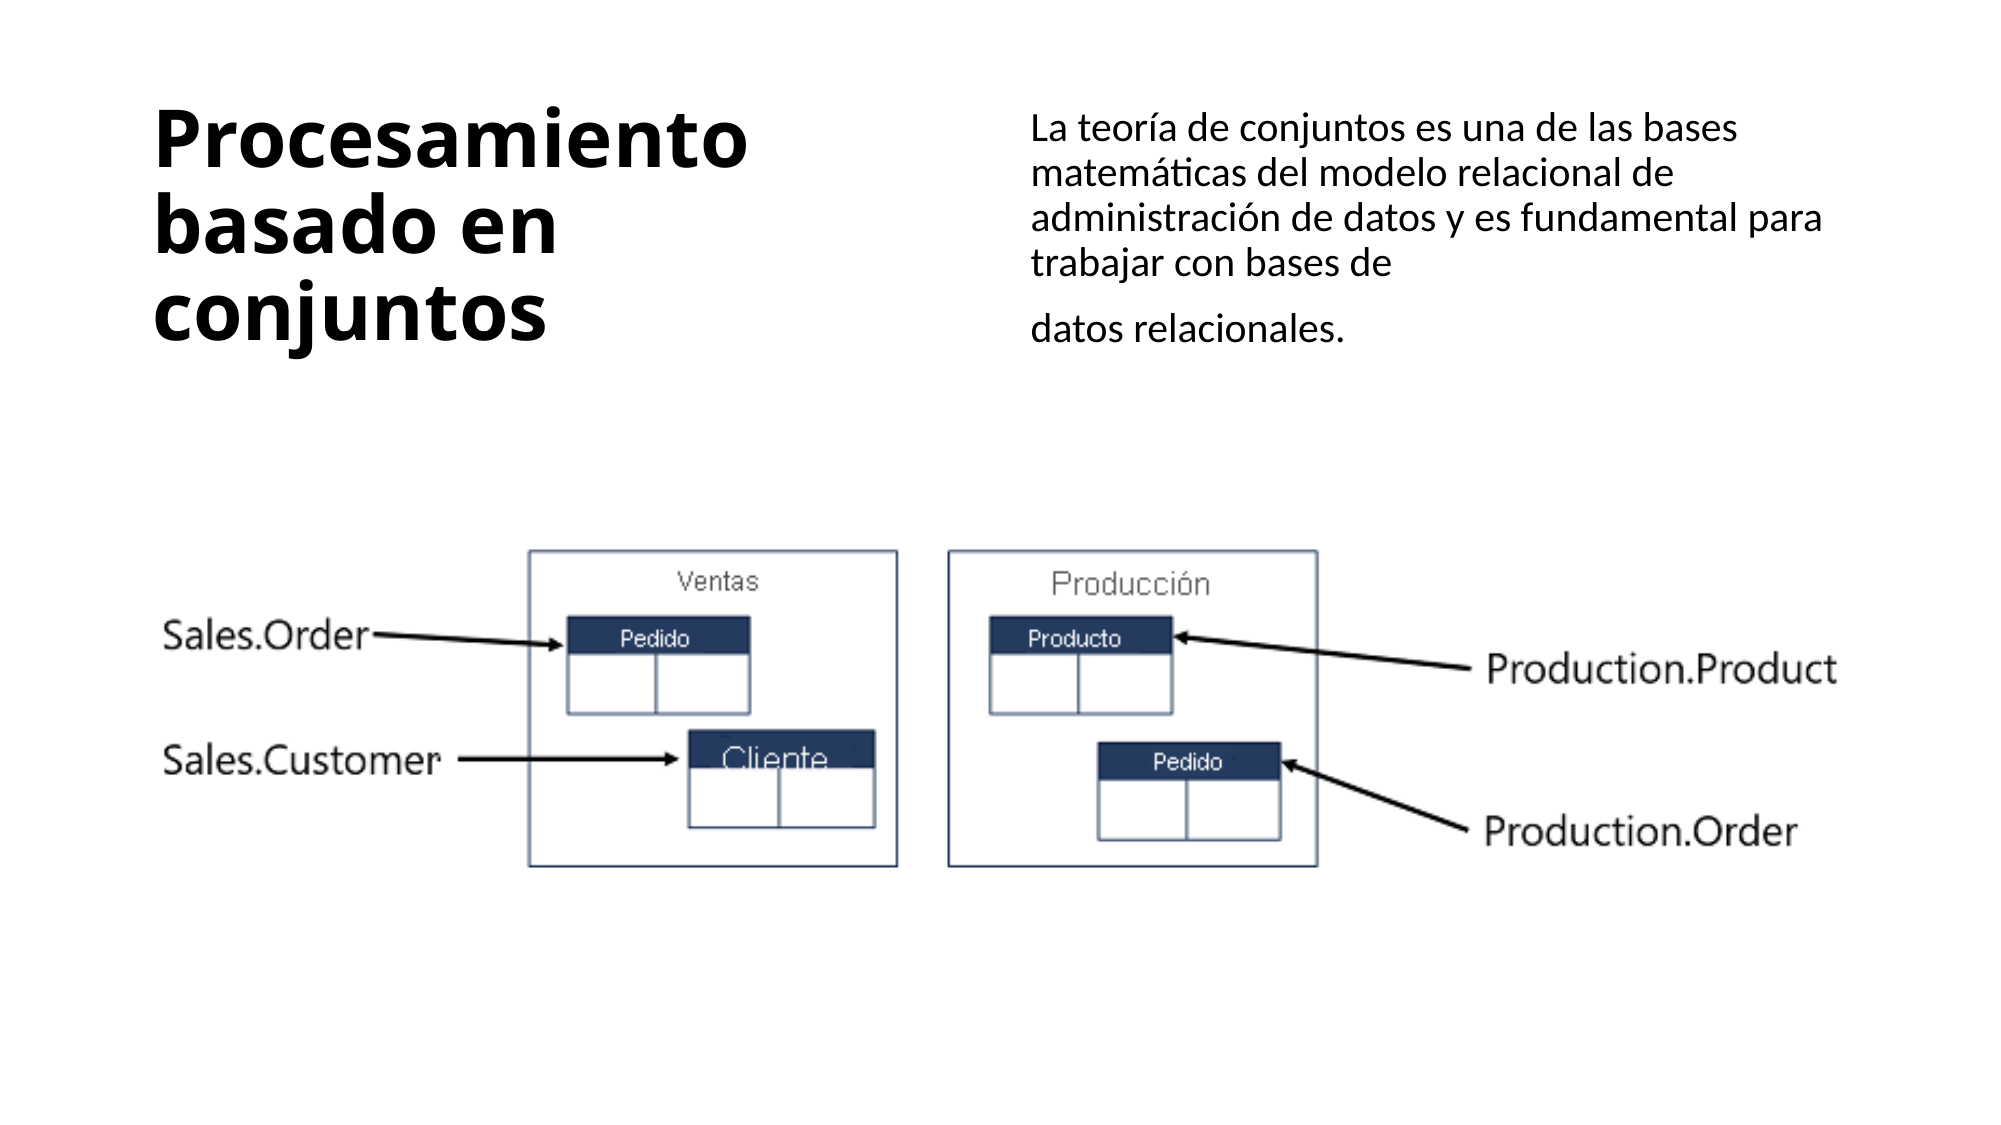

# Procesamiento basado en conjuntos
La teoría de conjuntos es una de las bases matemáticas del modelo relacional de administración de datos y es fundamental para trabajar con bases de
datos relacionales.